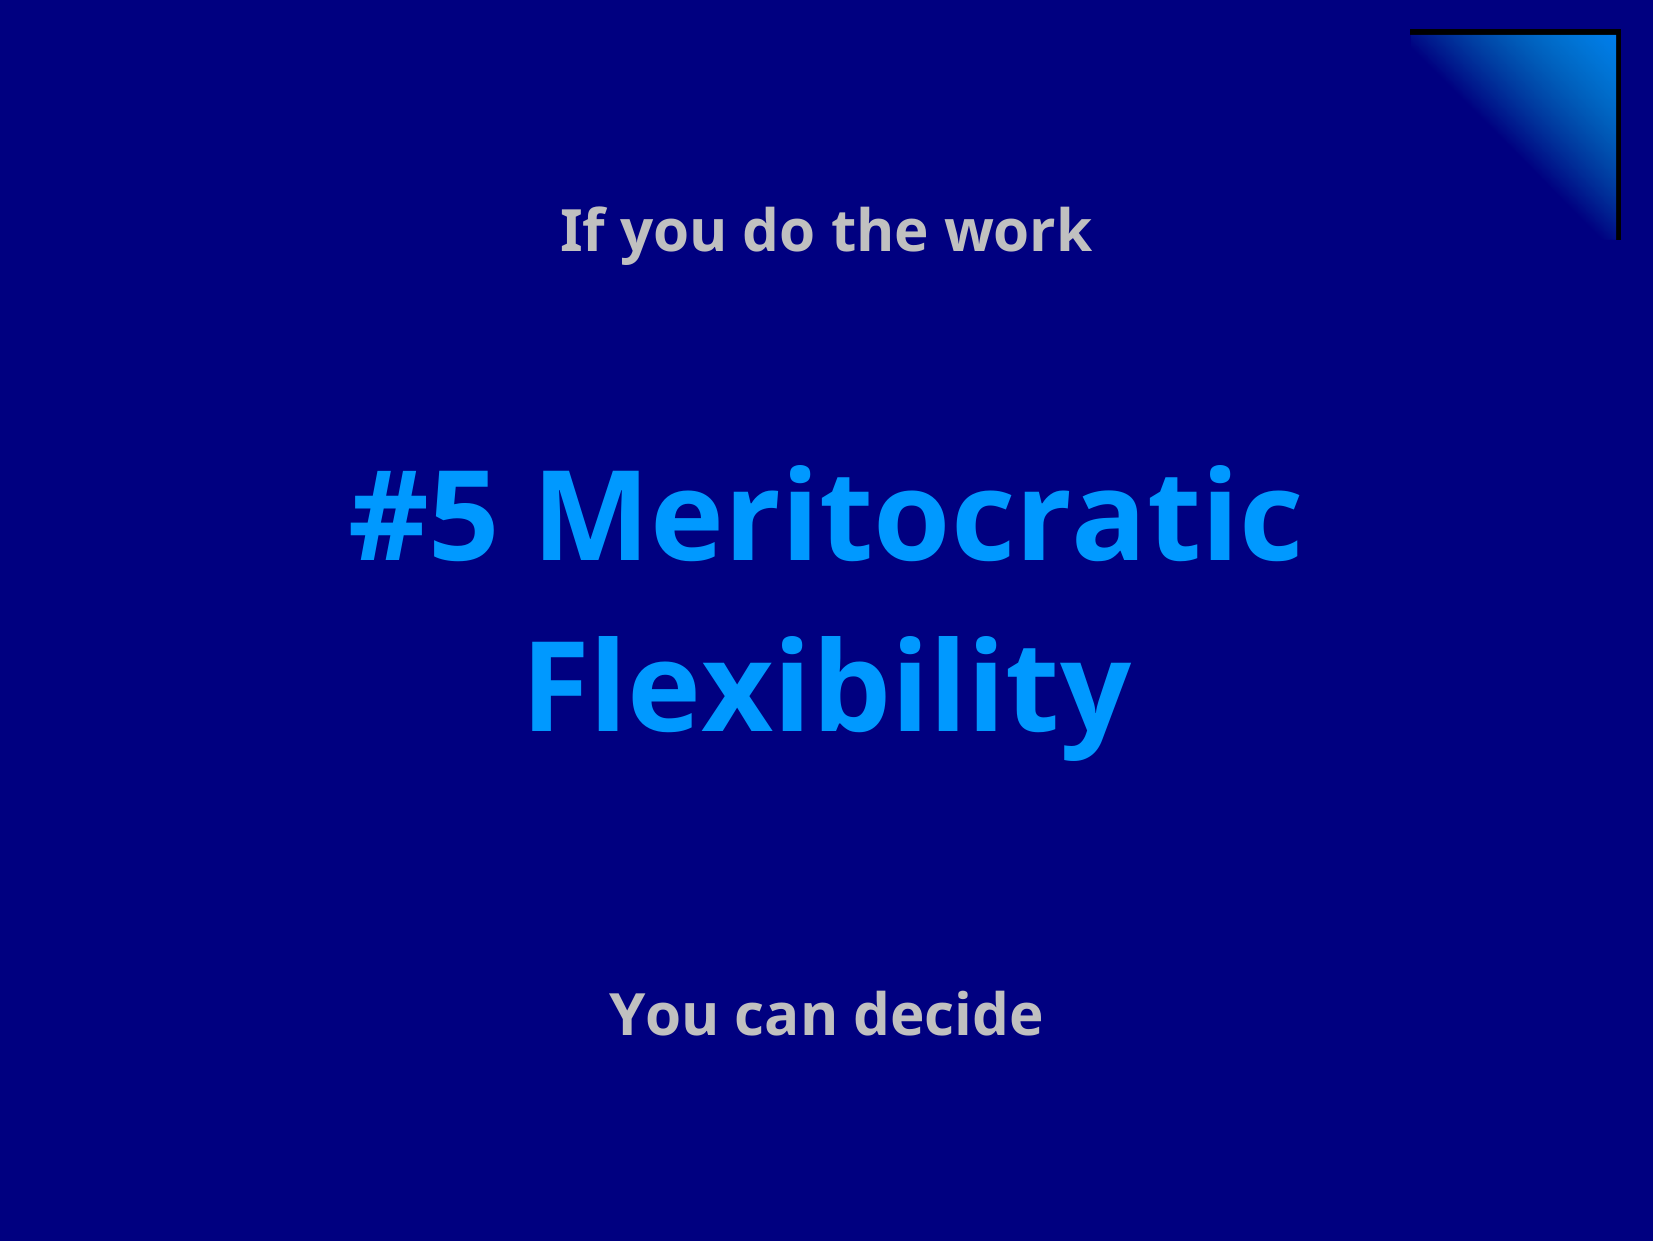

# If you do the work
#5 Meritocratic Flexibility
You can decide